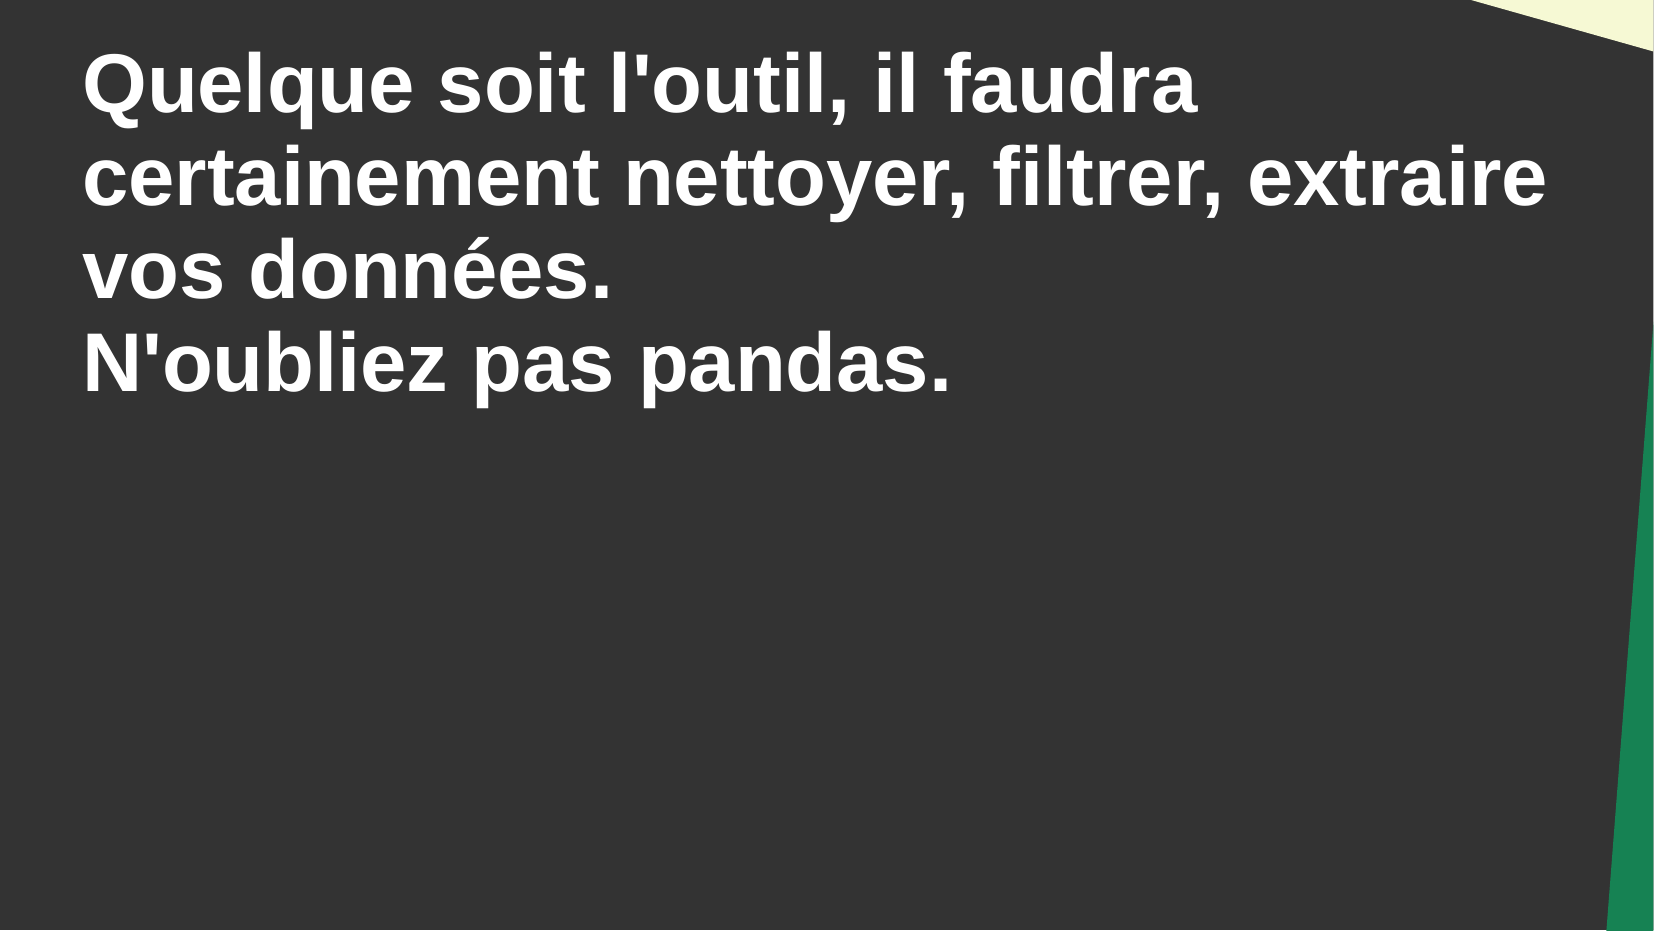

# Quelque soit l'outil, il faudra certainement nettoyer, filtrer, extraire vos données. N'oubliez pas pandas.